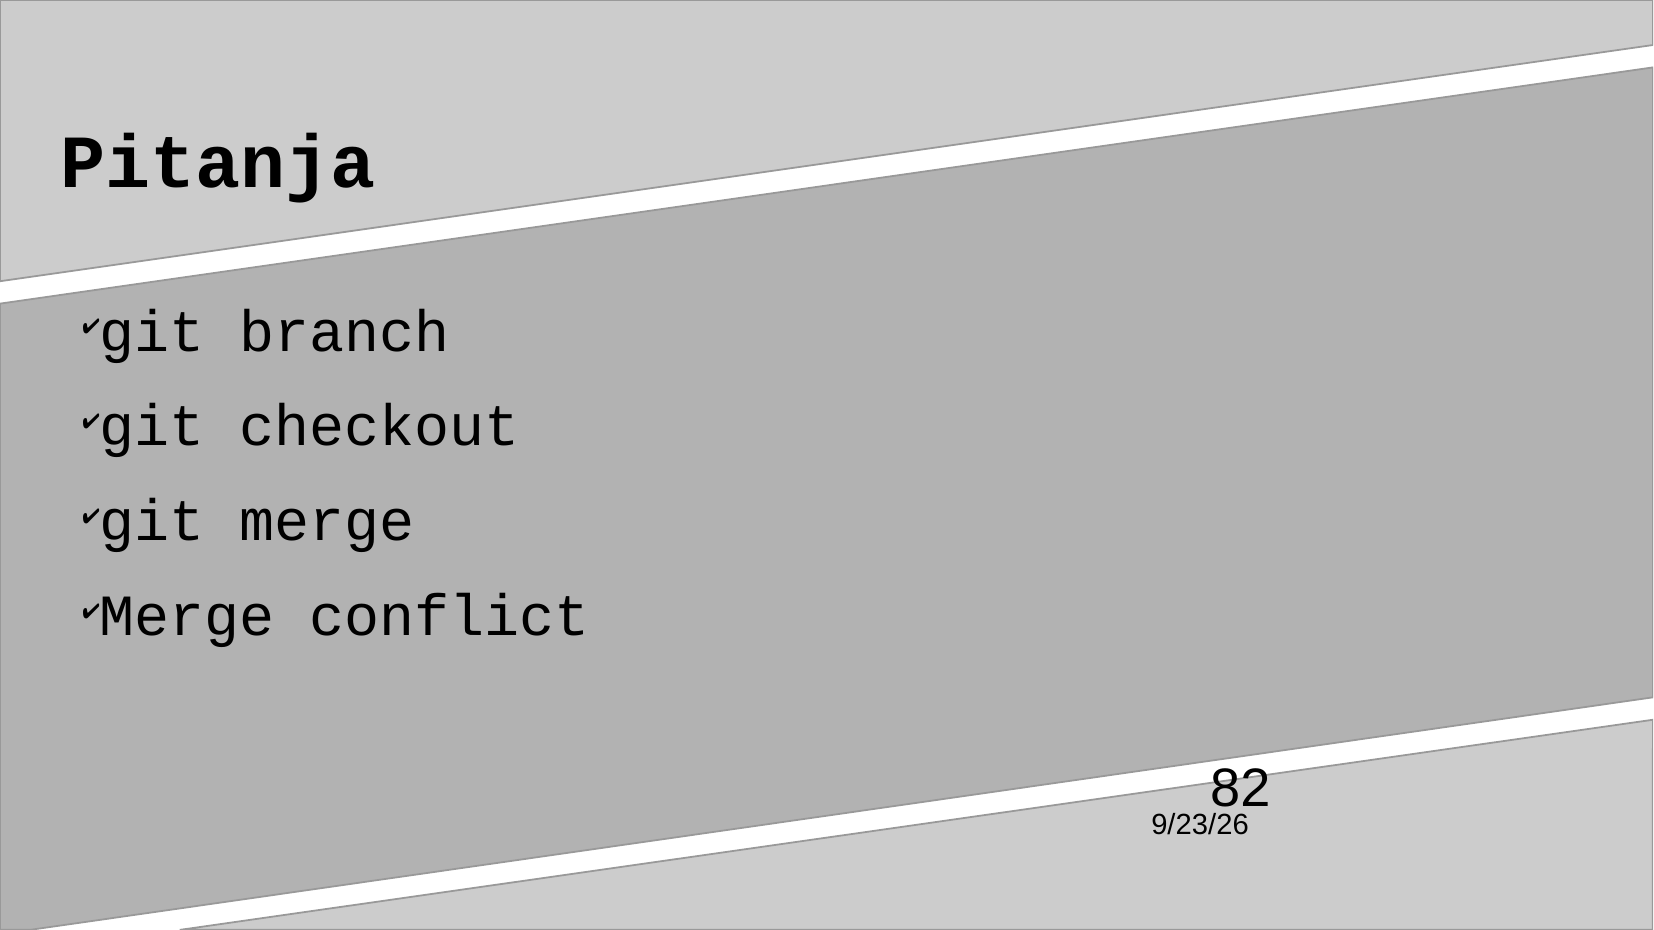

Pitanja
# git branch
git checkout
git merge
Merge conflict